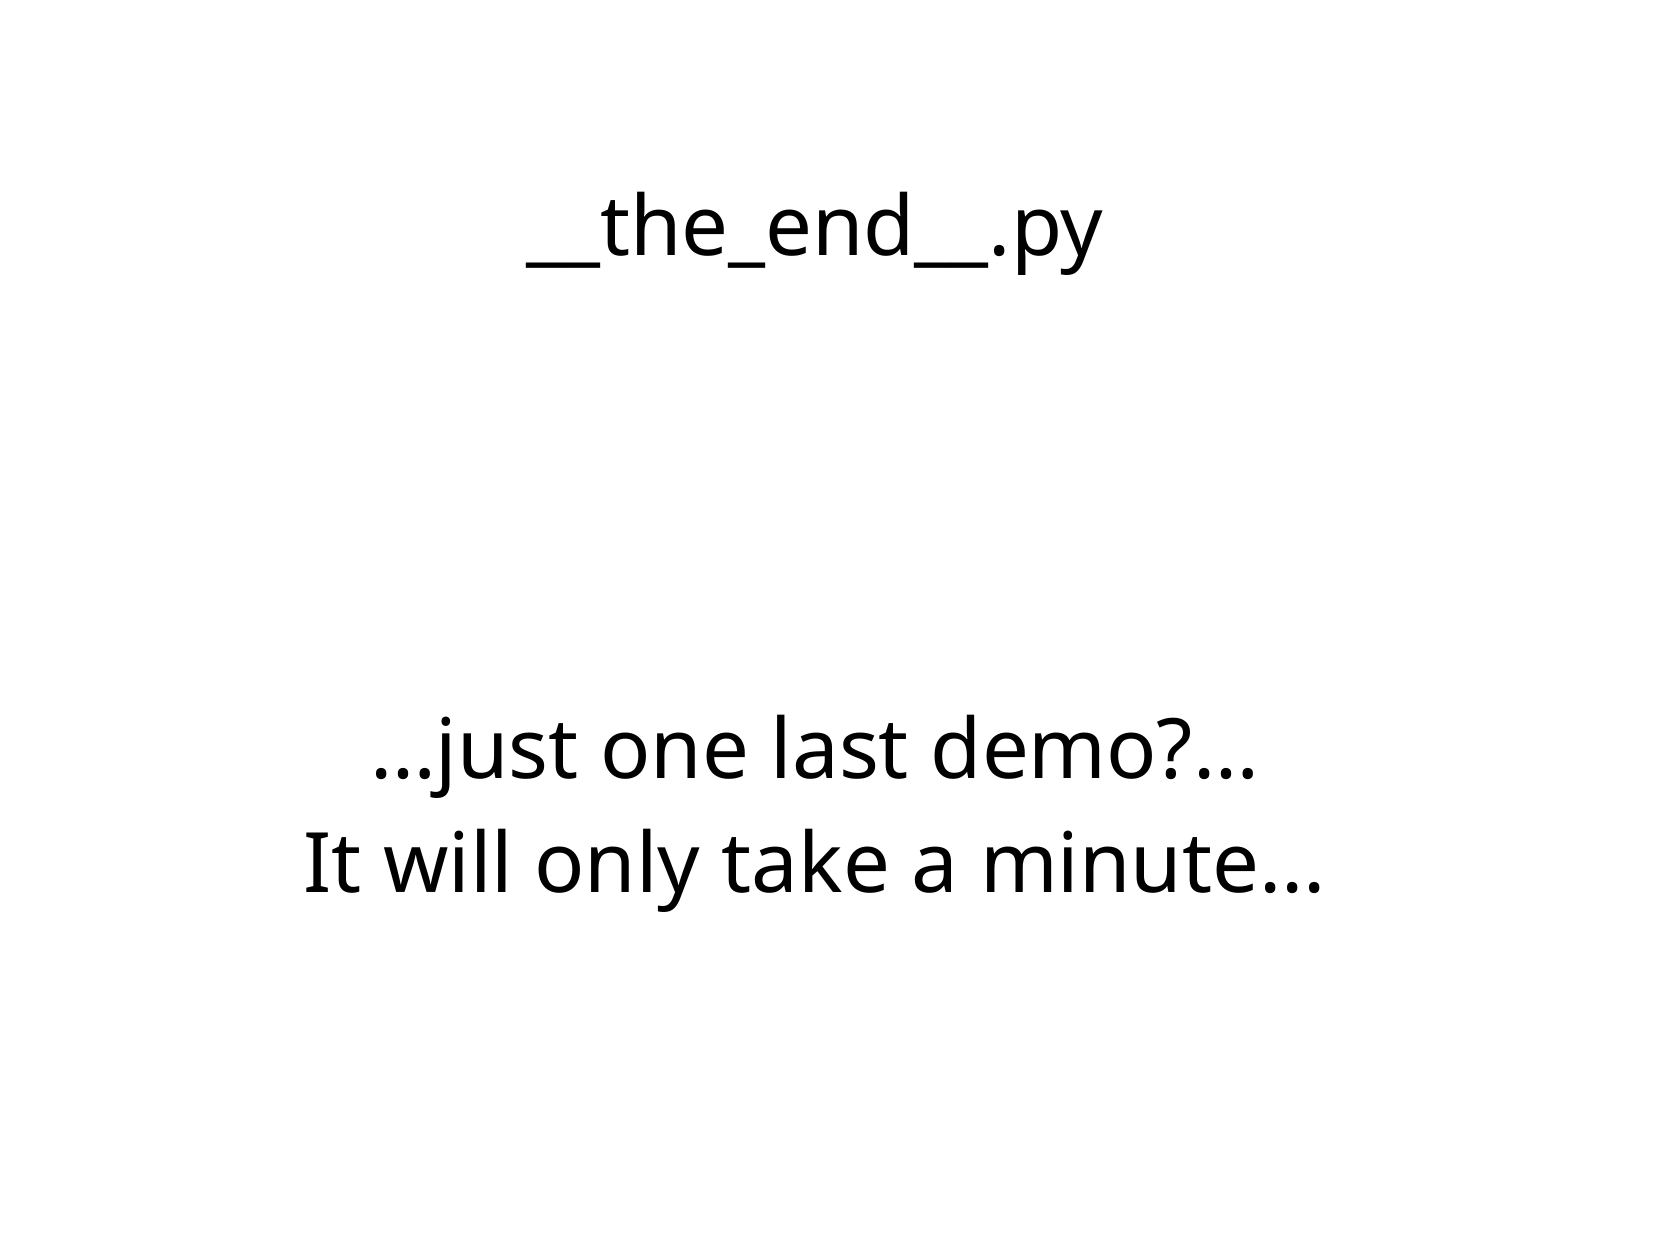

# __the_end__.py …just one last demo?… It will only take a minute...